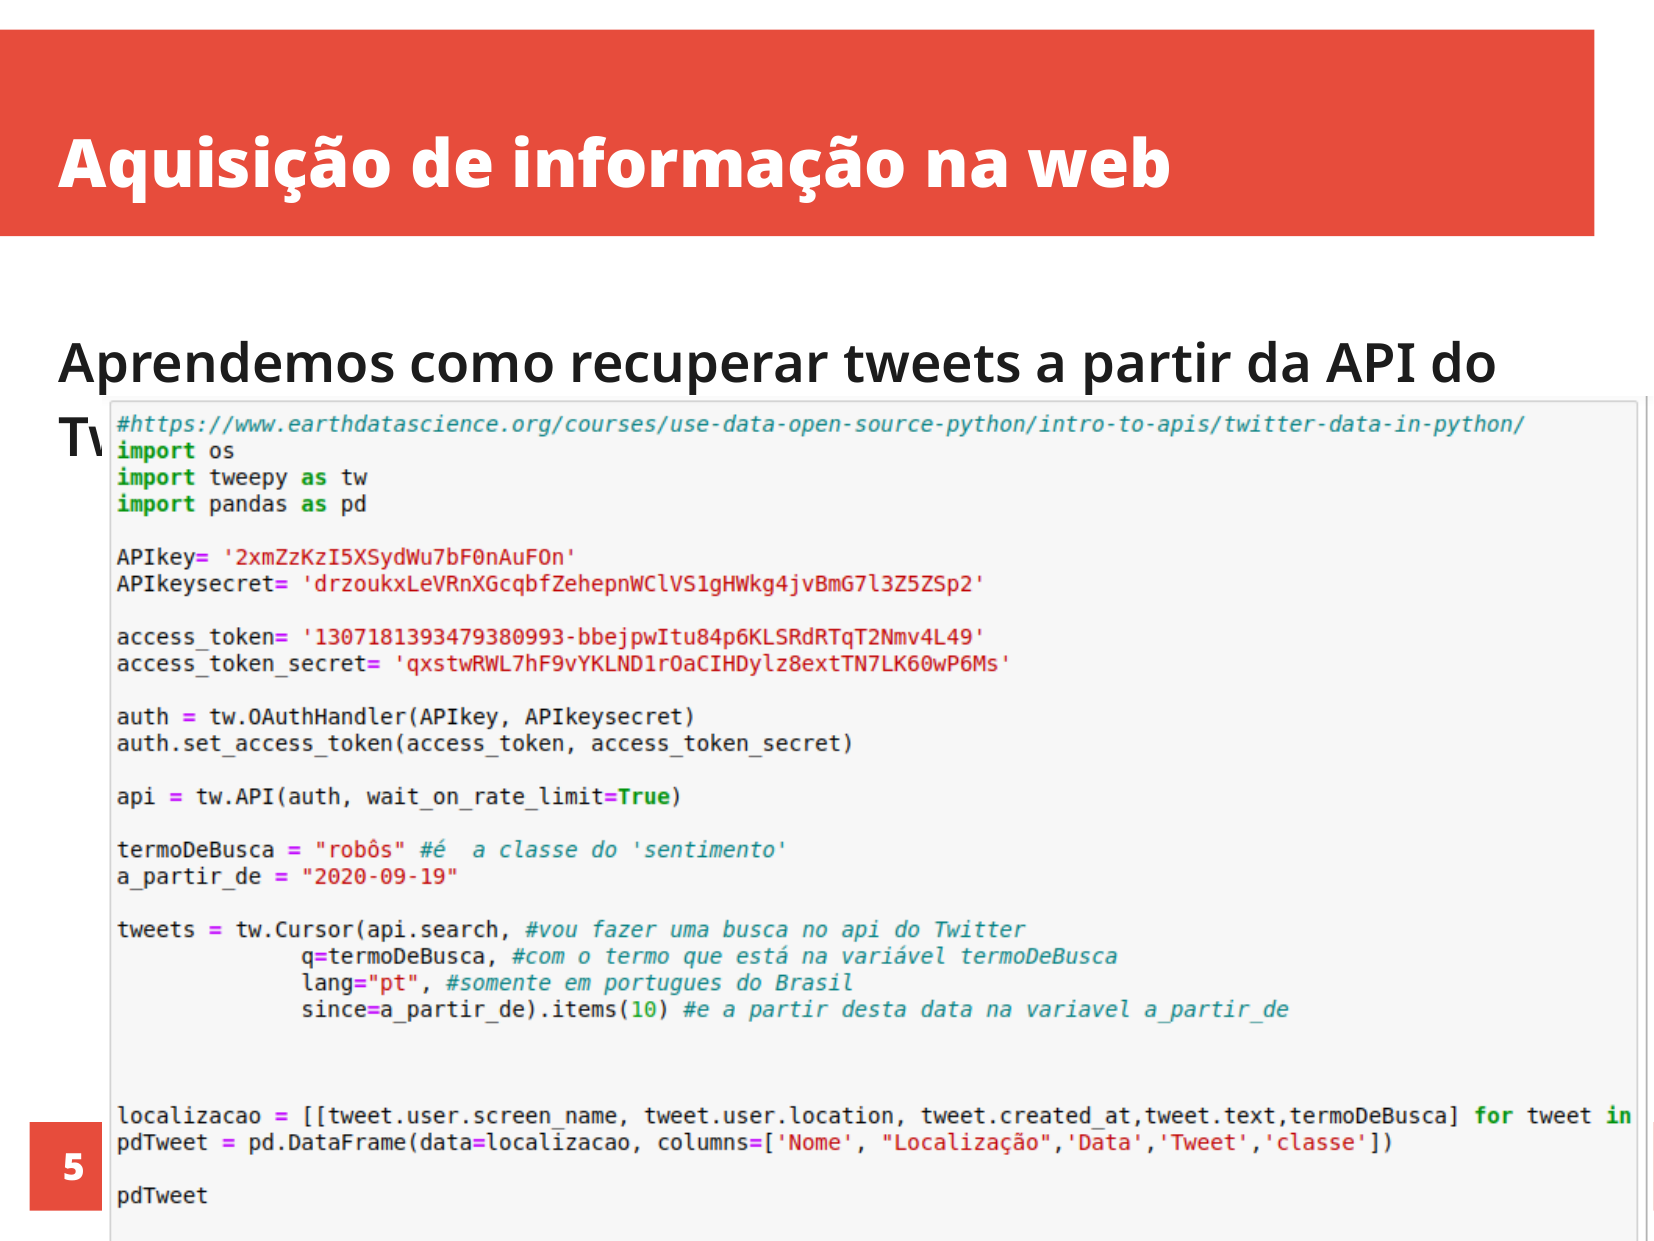

# Aquisição de informação na web
Aprendemos como recuperar tweets a partir da API do Twitter.
5
UNIP - Araçatuba